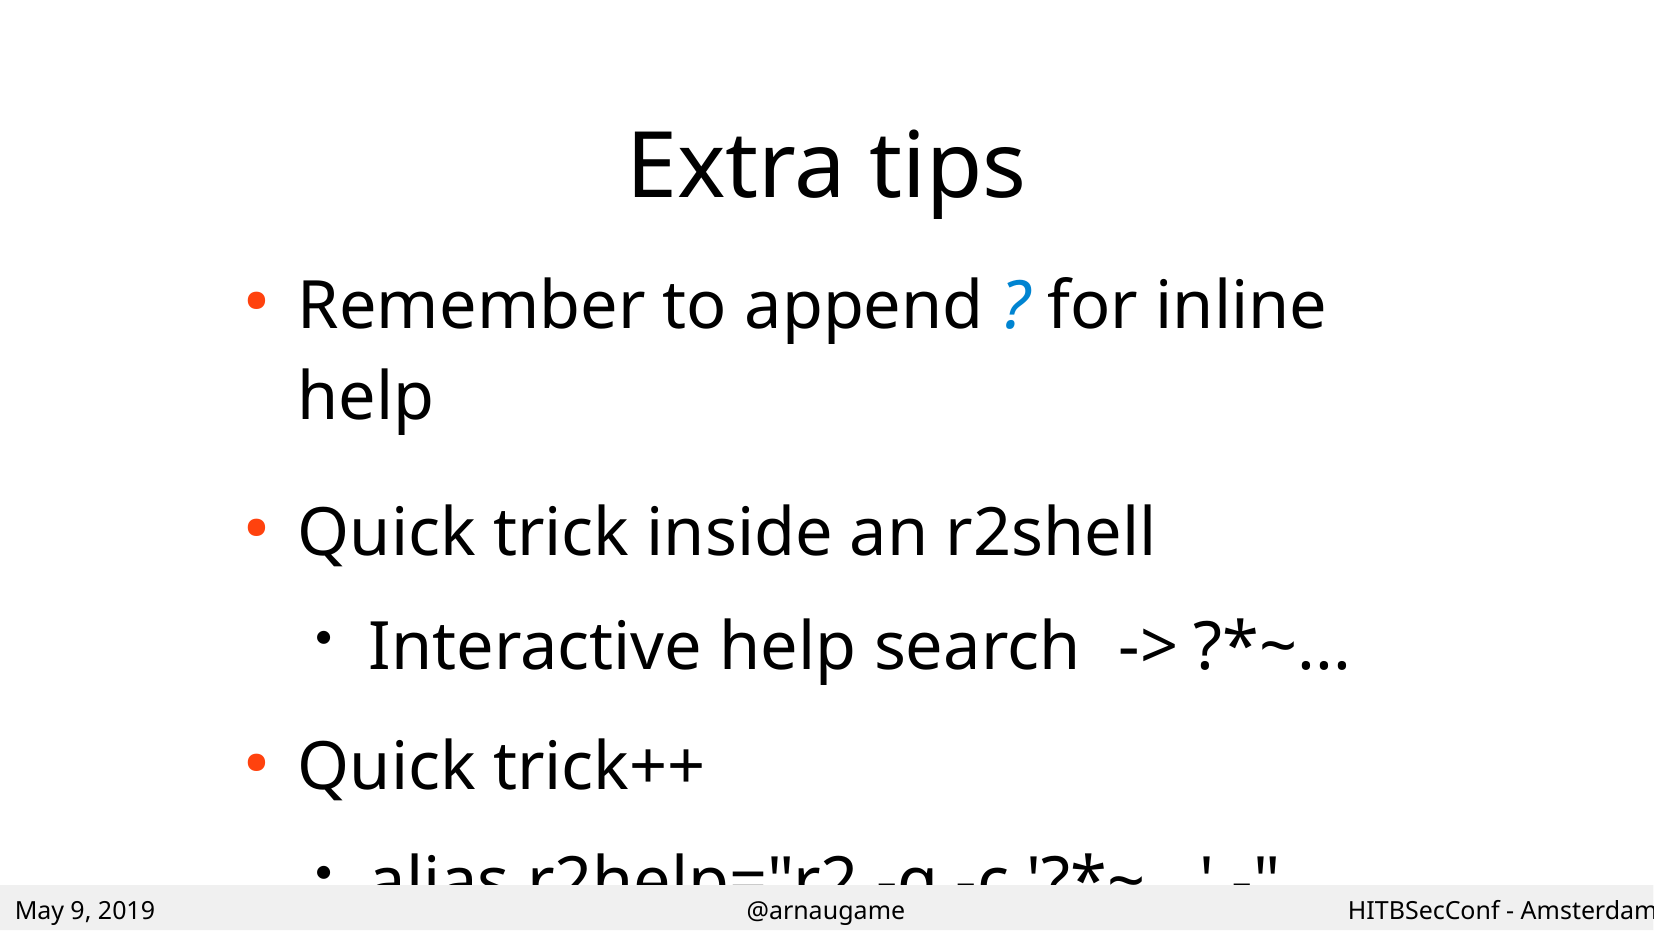

# Extra tips
Remember to append ? for inline help
Quick trick inside an r2shell
Interactive help search	->	?*~...
Quick trick++
alias r2help="r2 -q -c '?*~...' -"
May 9, 2019
@arnaugamez
HITBSecConf - Amsterdam